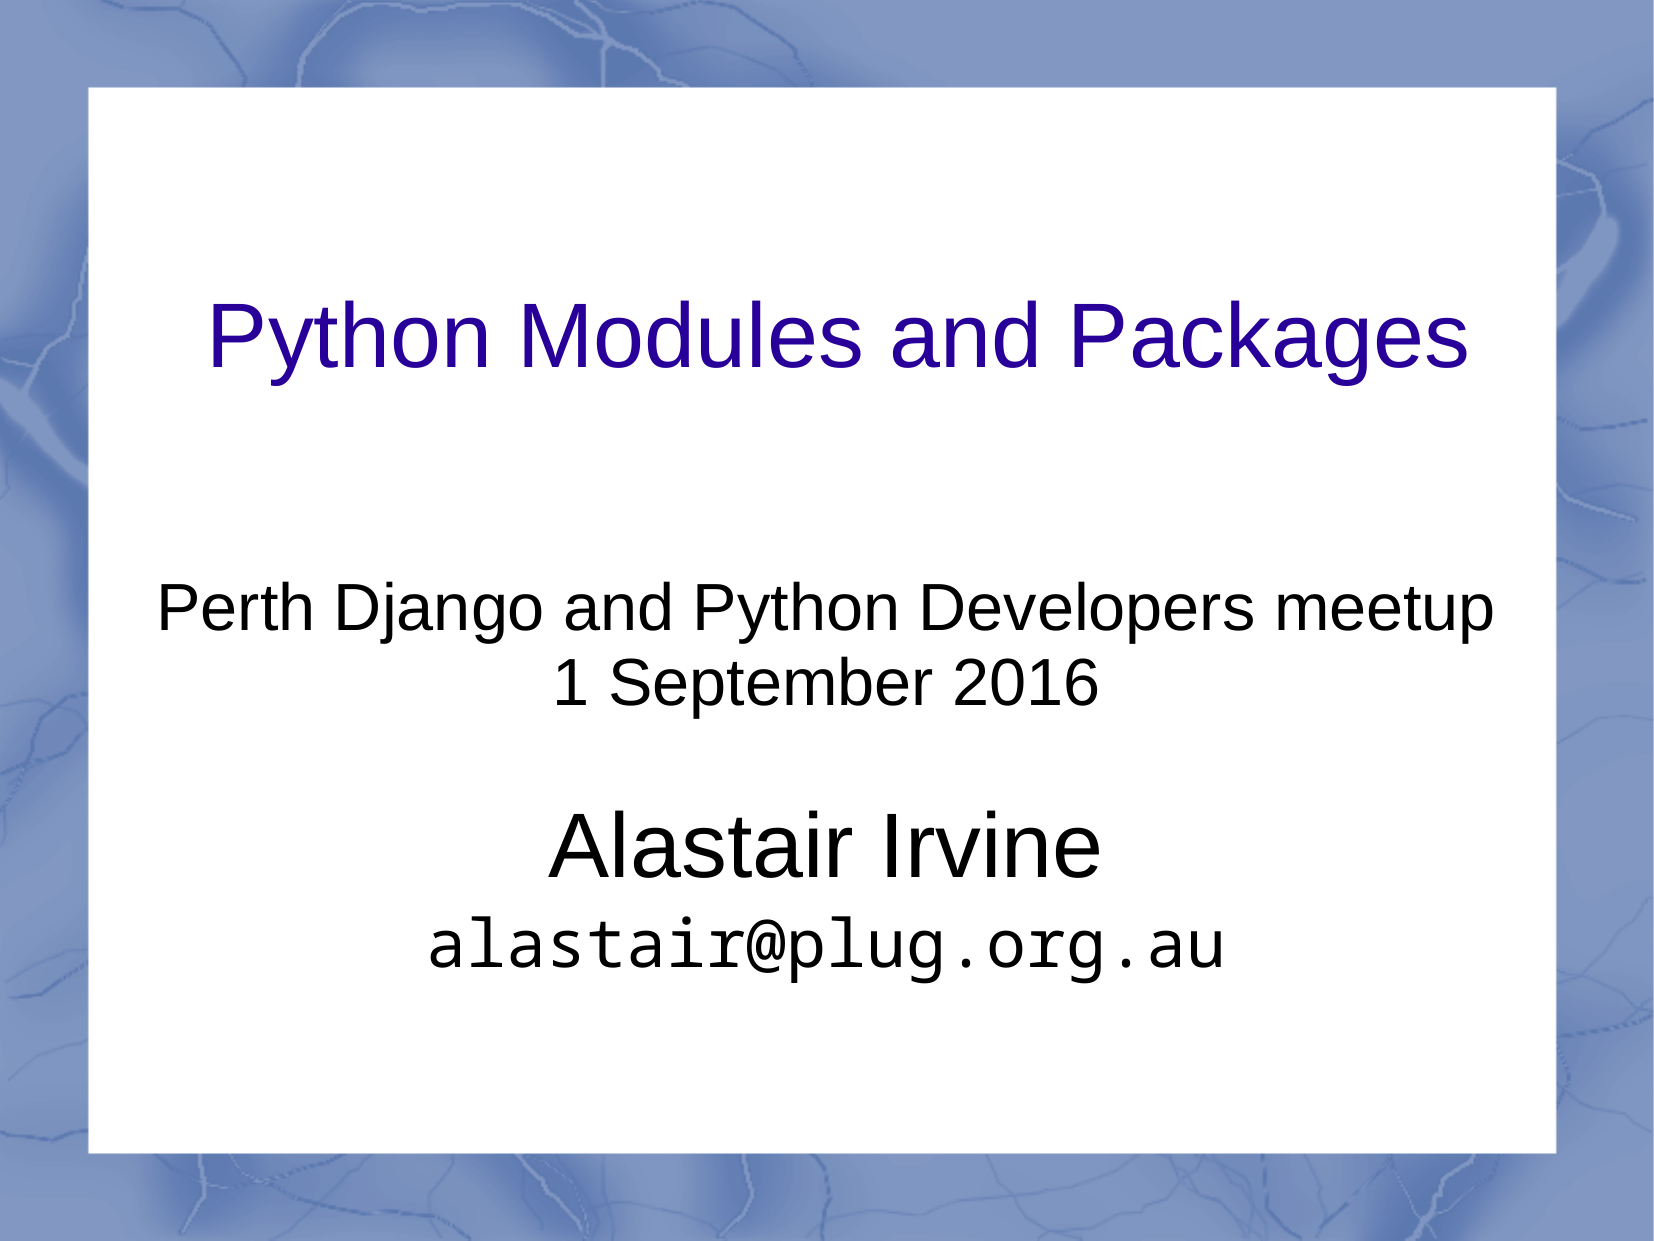

# Python Modules and Packages
Perth Django and Python Developers meetup
1 September 2016
Alastair Irvine
alastair@plug.org.au